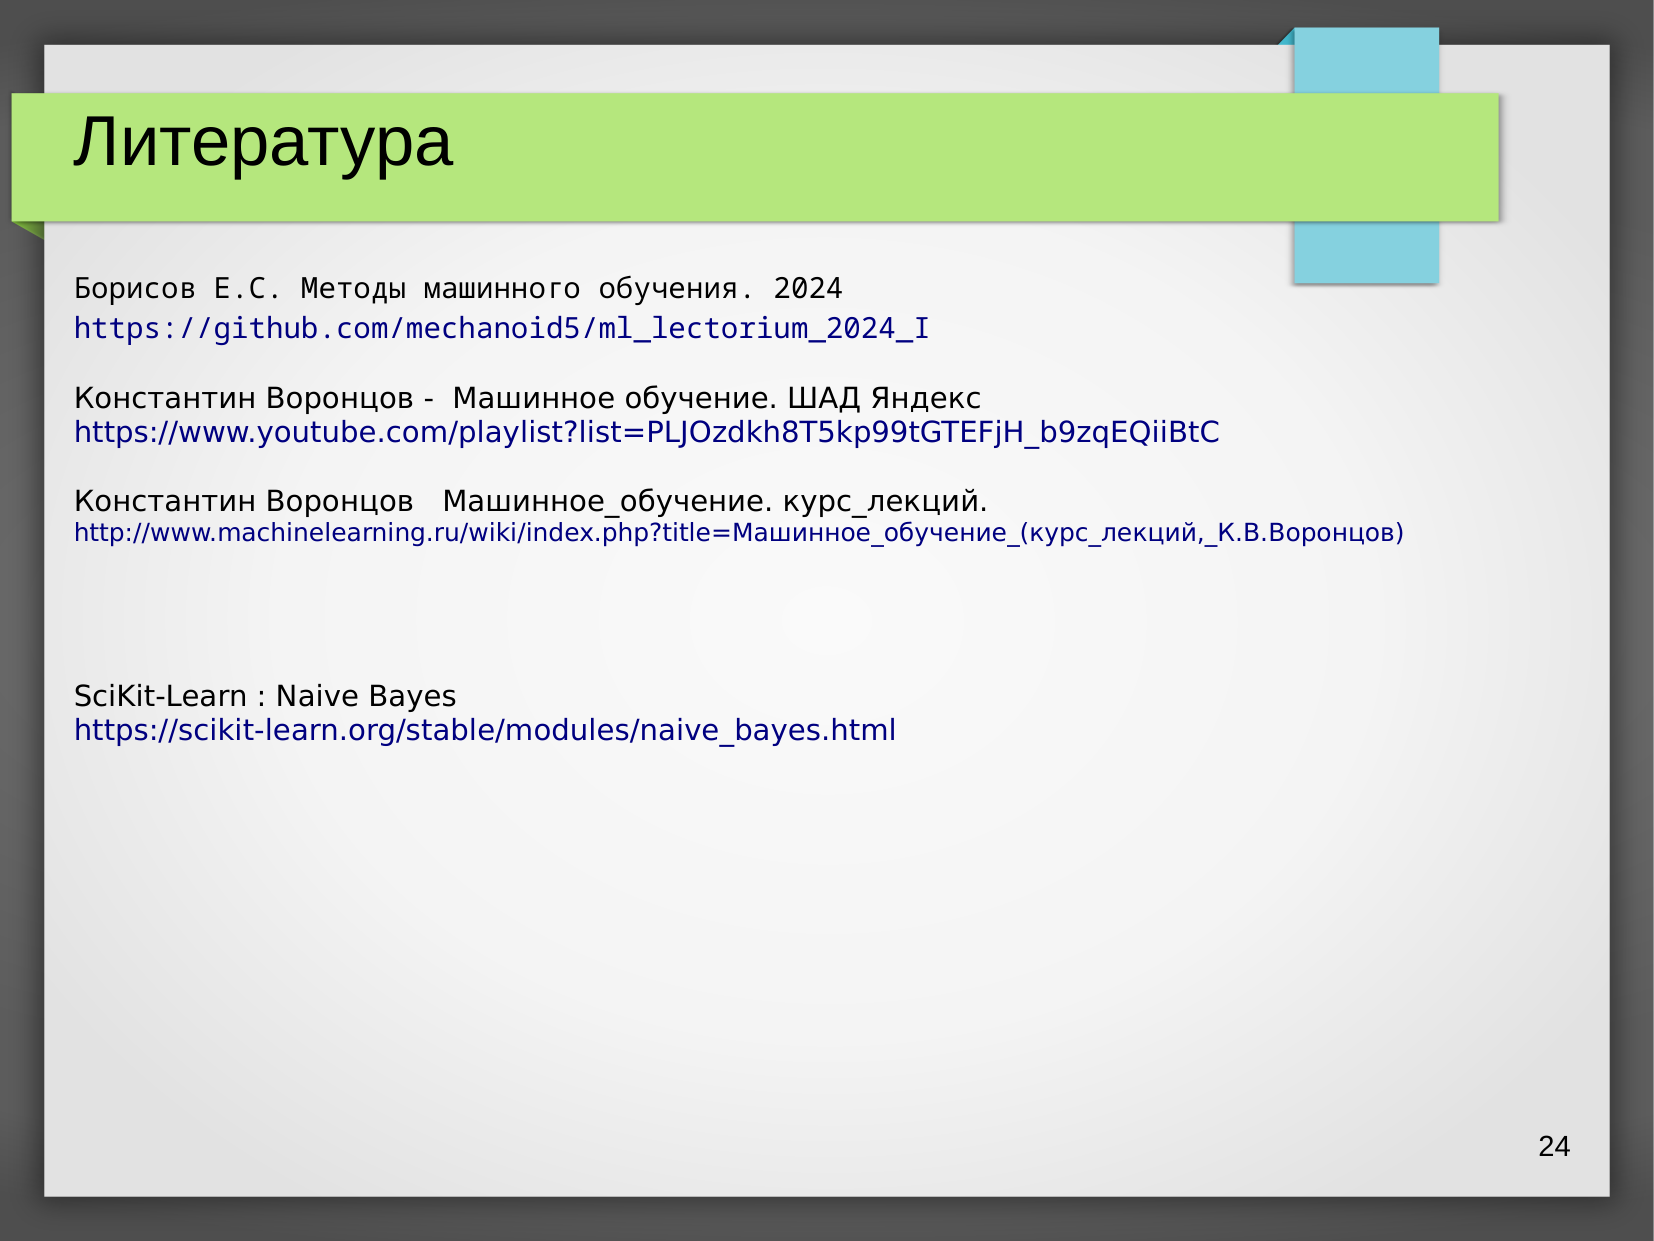

Литература
Борисов Е.С. Методы машинного обучения. 2024
https://github.com/mechanoid5/ml_lectorium_2024_I
Константин Воронцов - Машинное обучение. ШАД Яндексhttps://www.youtube.com/playlist?list=PLJOzdkh8T5kp99tGTEFjH_b9zqEQiiBtC
Константин Воронцов Машинное_обучение. курс_лекций.
http://www.machinelearning.ru/wiki/index.php?title=Машинное_обучение_(курс_лекций,_К.В.Воронцов)
SciKit-Learn : Naive Bayes
https://scikit-learn.org/stable/modules/naive_bayes.html
24